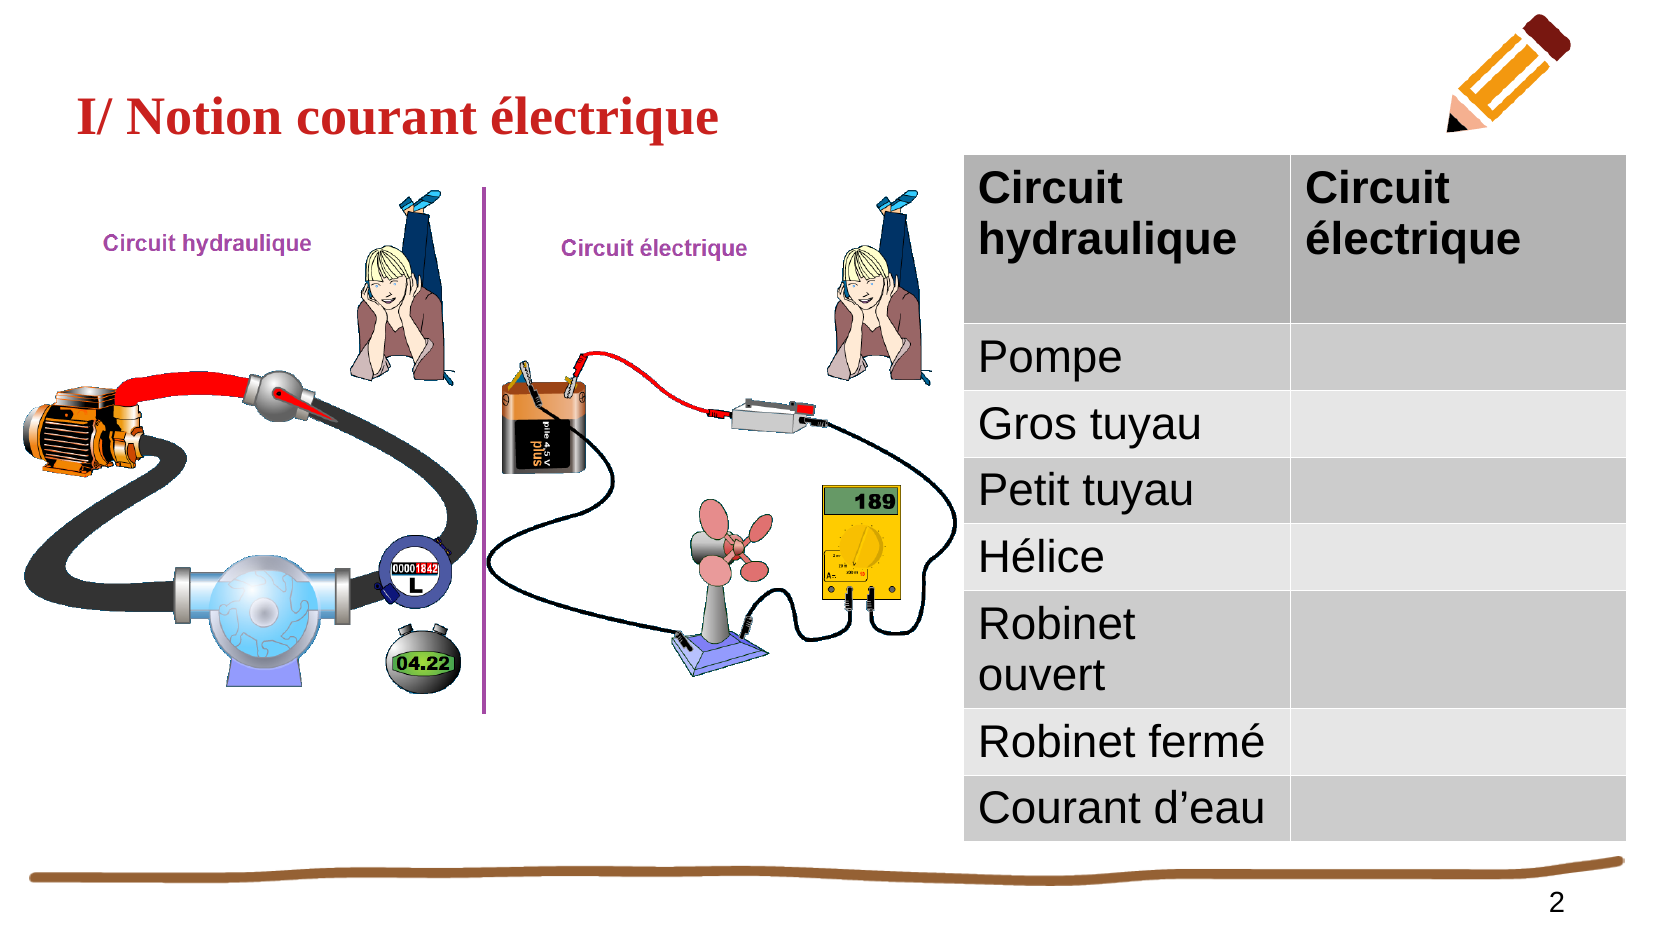

# I/ Notion courant électrique
| Circuit hydraulique | Circuit électrique |
| --- | --- |
| Pompe | |
| Gros tuyau | |
| Petit tuyau | |
| Hélice | |
| Robinet ouvert | |
| Robinet fermé | |
| Courant d’eau | |
2